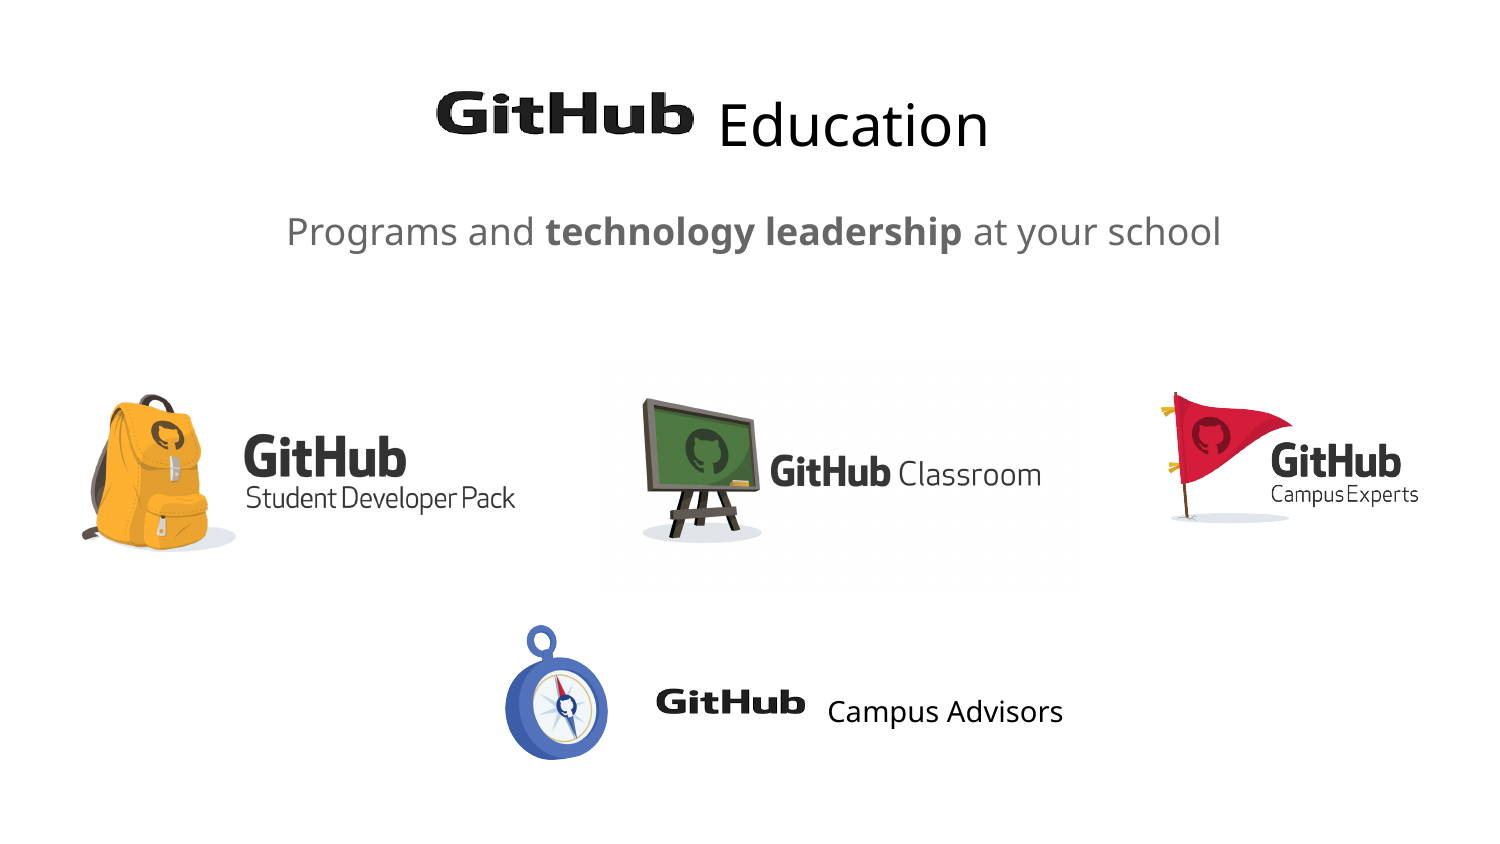

# GitHub Education
Programs and technology leadership at your school
Campus Advisors